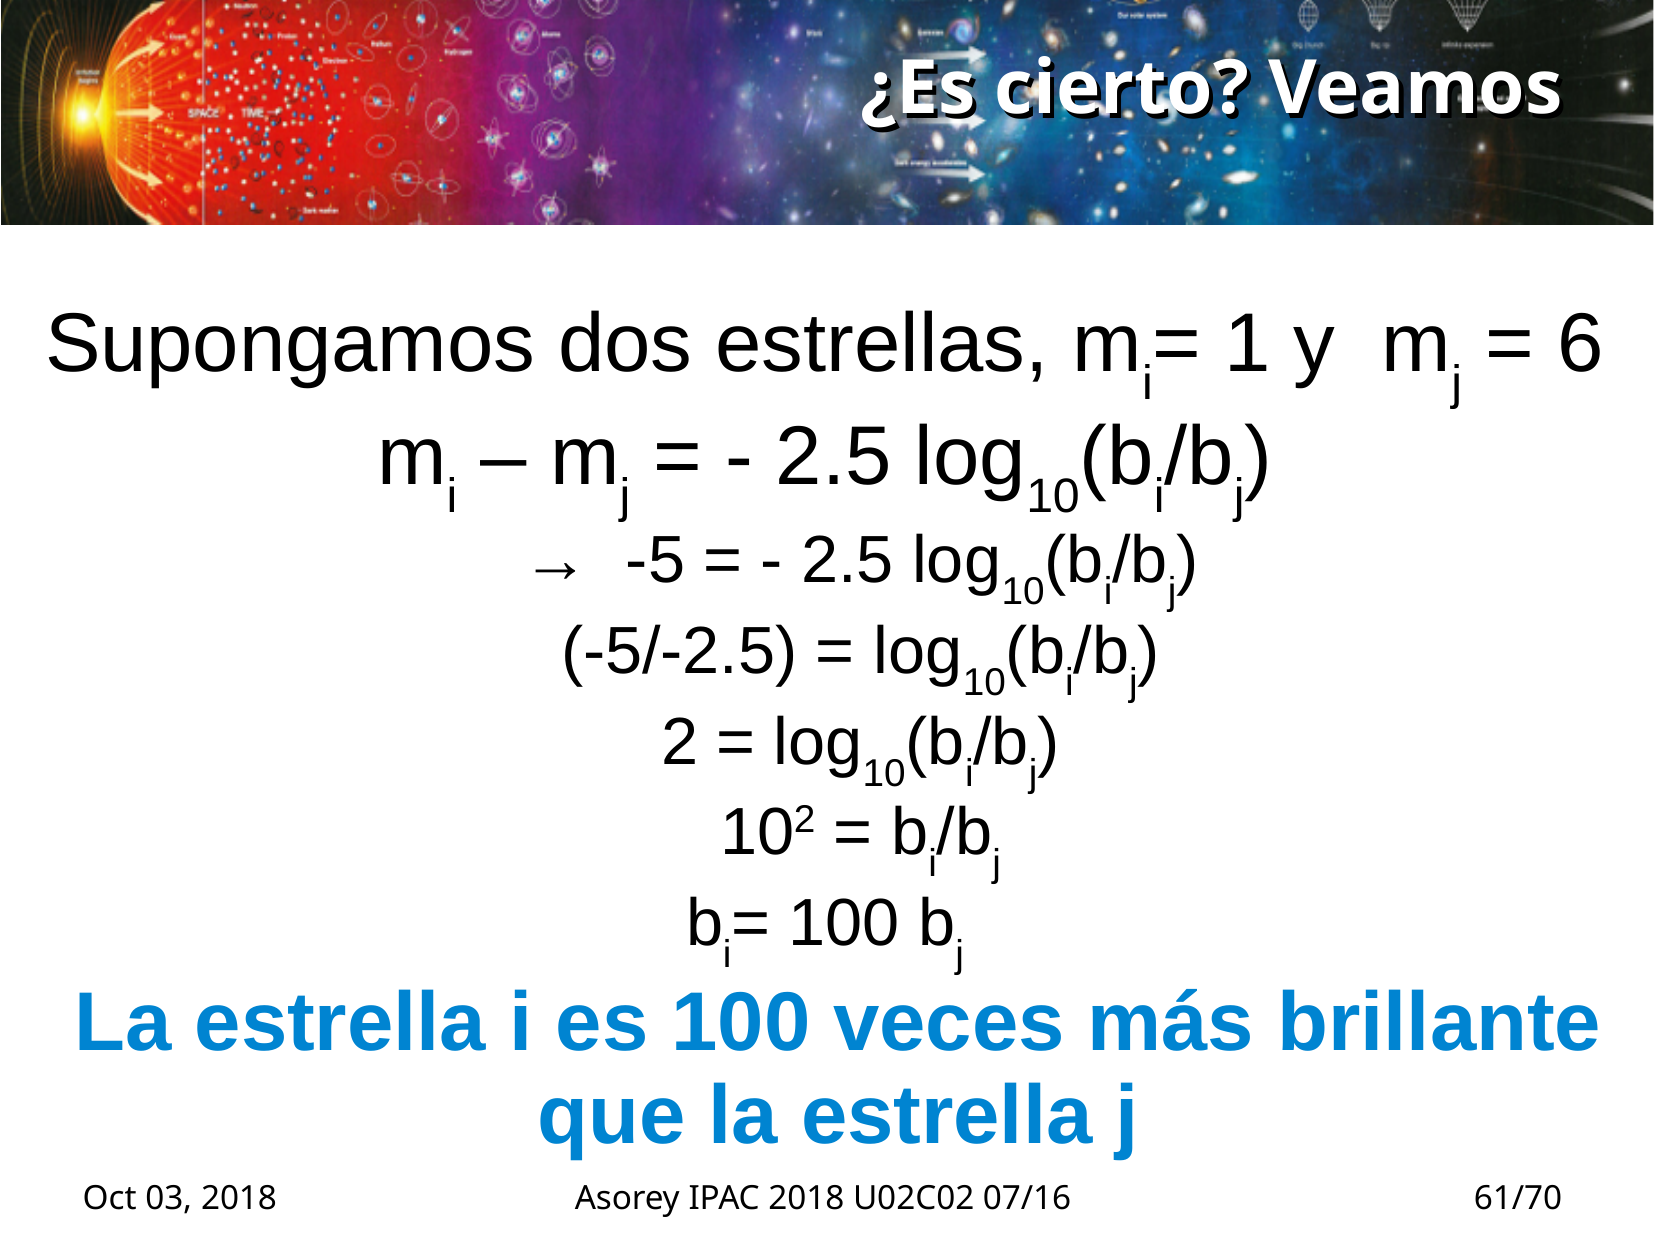

# ¿Es cierto? Veamos
Supongamos dos estrellas, mi= 1 y mj = 6
mi – mj = - 2.5 log10(bi/bj)
→ -5 = - 2.5 log10(bi/bj)
(-5/-2.5) = log10(bi/bj)
2 = log10(bi/bj)
102 = bi/bj
bi= 100 bj
La estrella i es 100 veces más brillante que la estrella j
La estrella i es 100 veces más brillante que la estrella j
Oct 03, 2018
Asorey IPAC 2018 U02C02 07/16
61